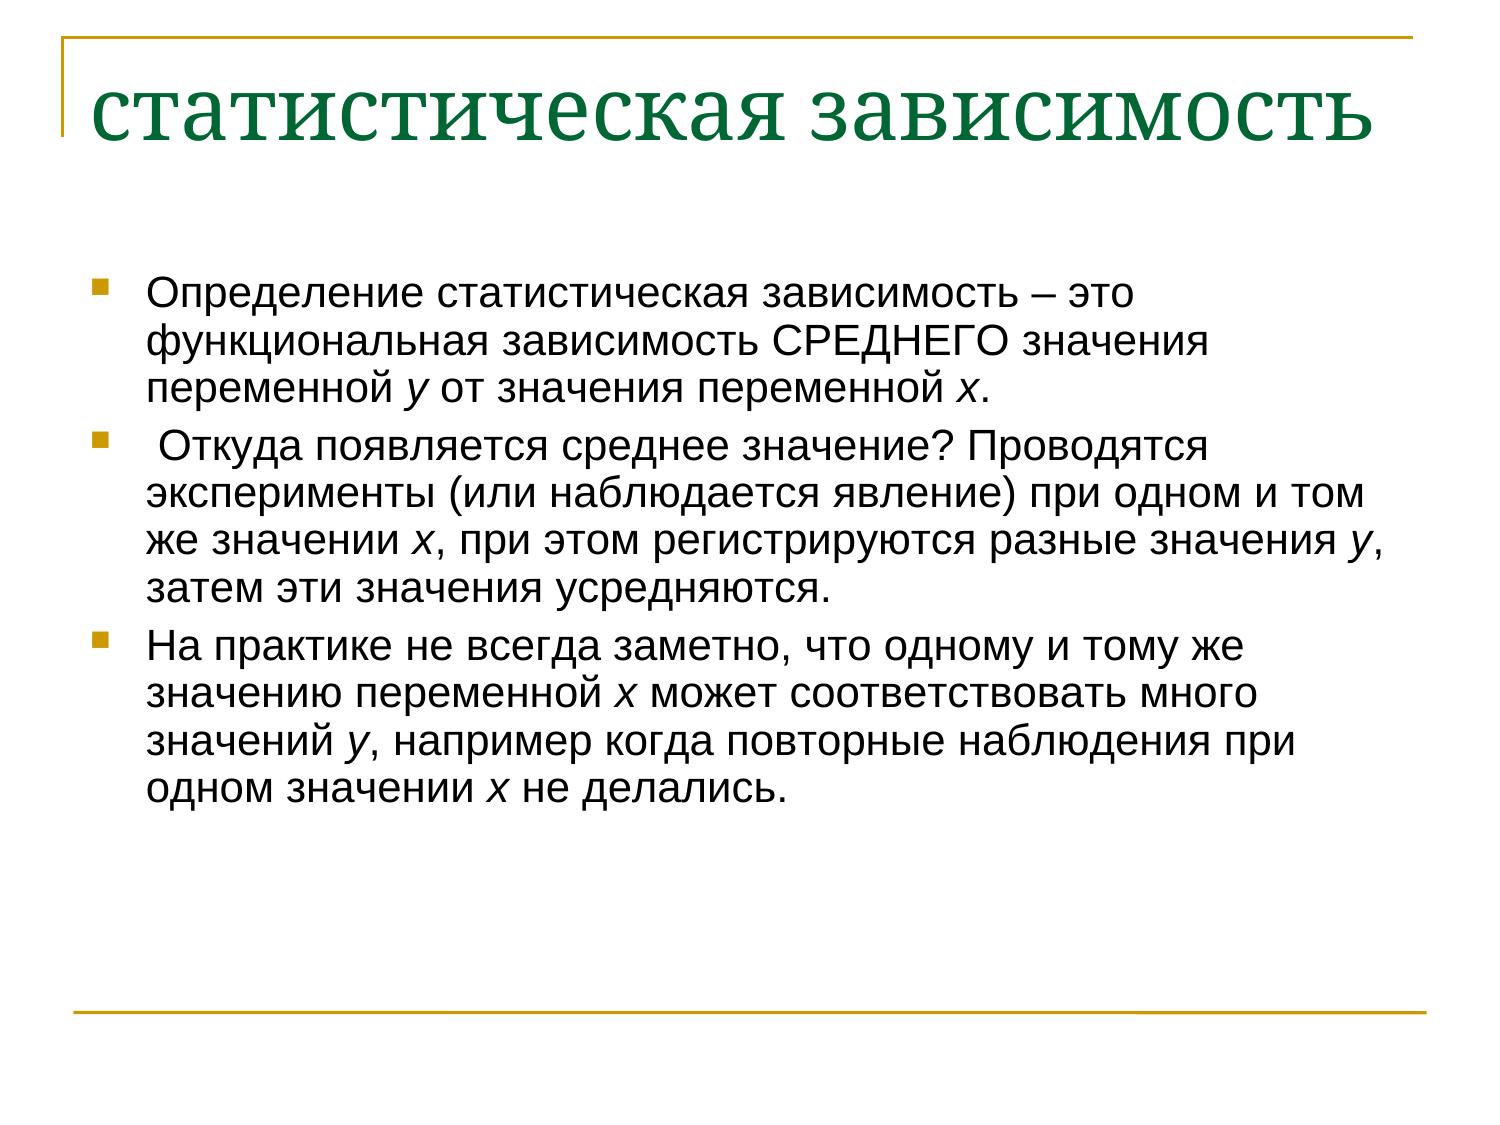

# статистическая зависимость
Определение статистическая зависимость – это функциональная зависимость СРЕДНЕГО значения переменной y от значения переменной x.
 Откуда появляется среднее значение? Проводятся эксперименты (или наблюдается явление) при одном и том же значении x, при этом регистрируются разные значения y, затем эти значения усредняются.
На практике не всегда заметно, что одному и тому же значению переменной x может соответствовать много значений y, например когда повторные наблюдения при одном значении x не делались.